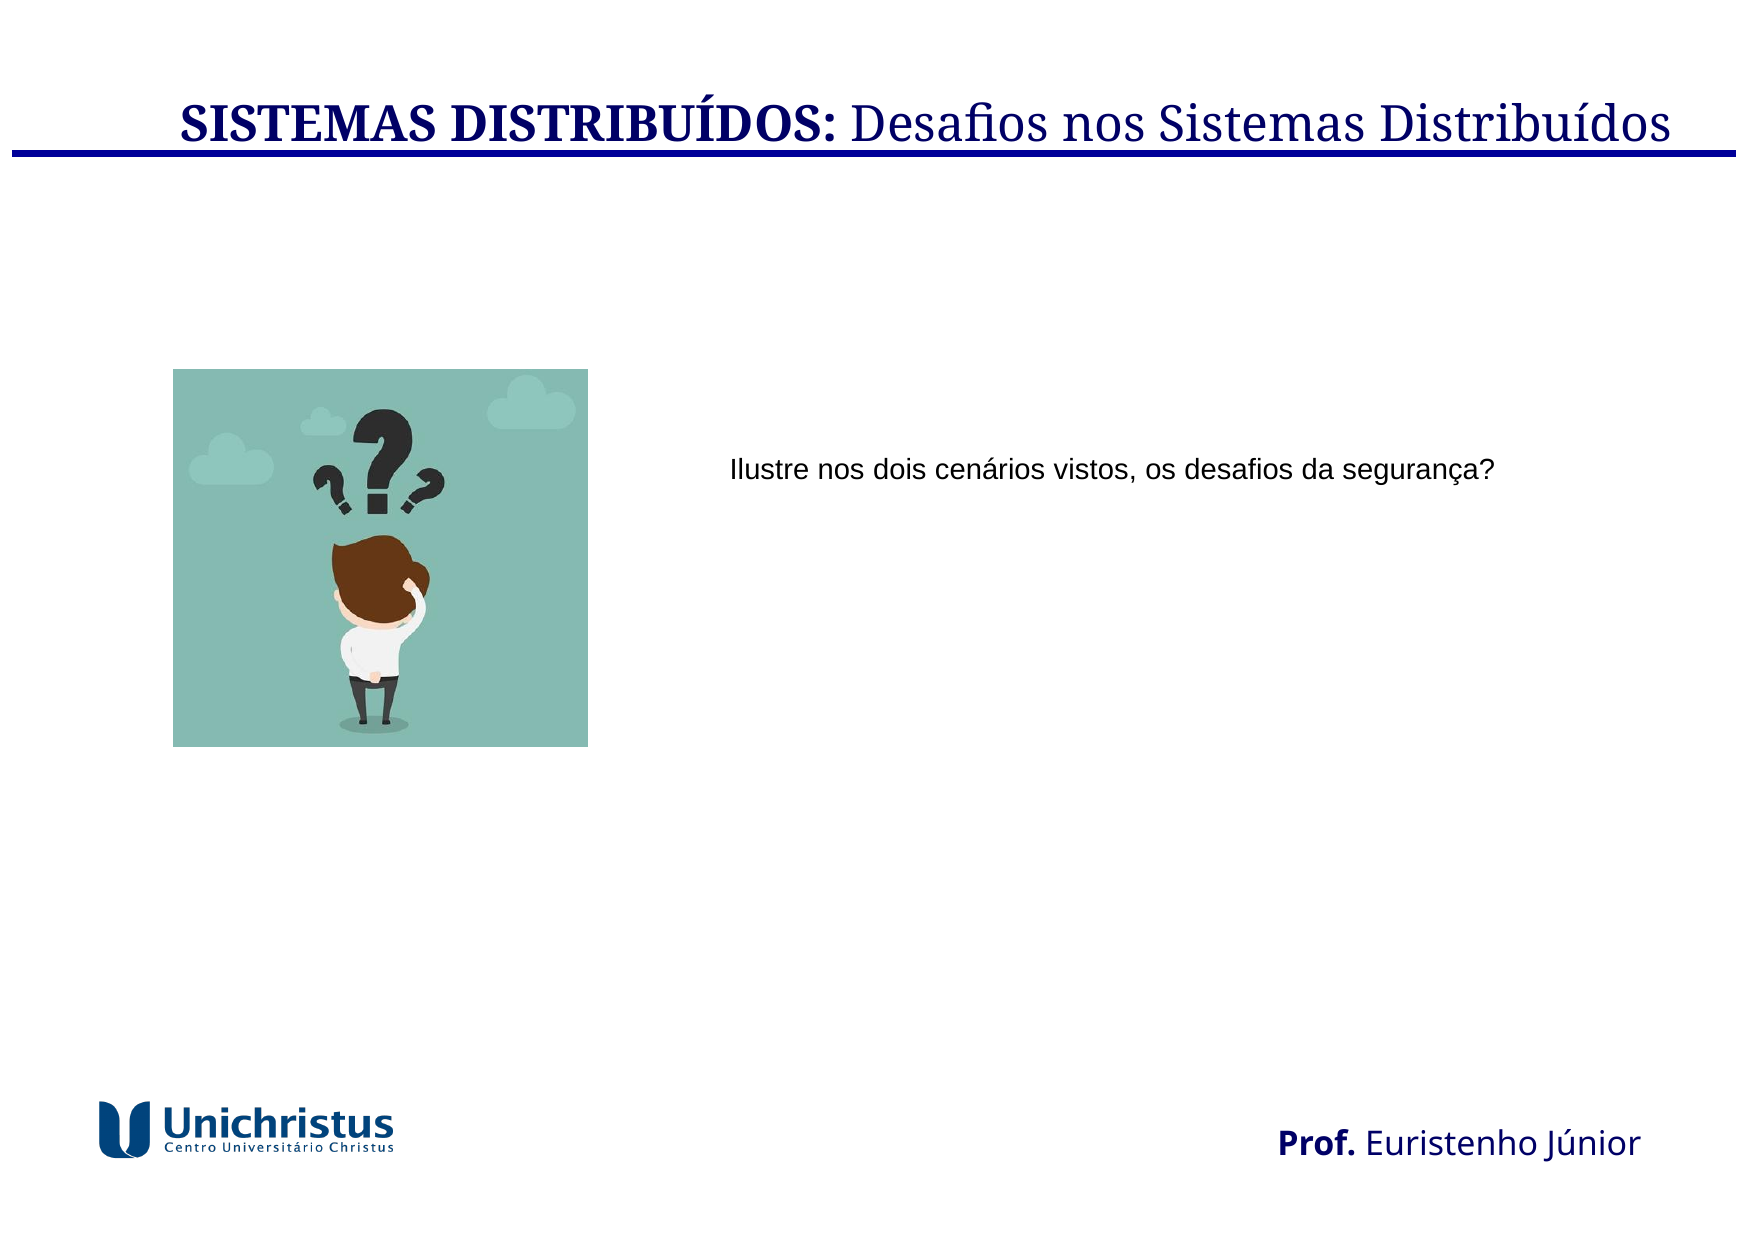

SISTEMAS DISTRIBUÍDOS: Desafios nos Sistemas Distribuídos
Ilustre nos dois cenários vistos, os desafios da segurança?
Prof. Euristenho Júnior